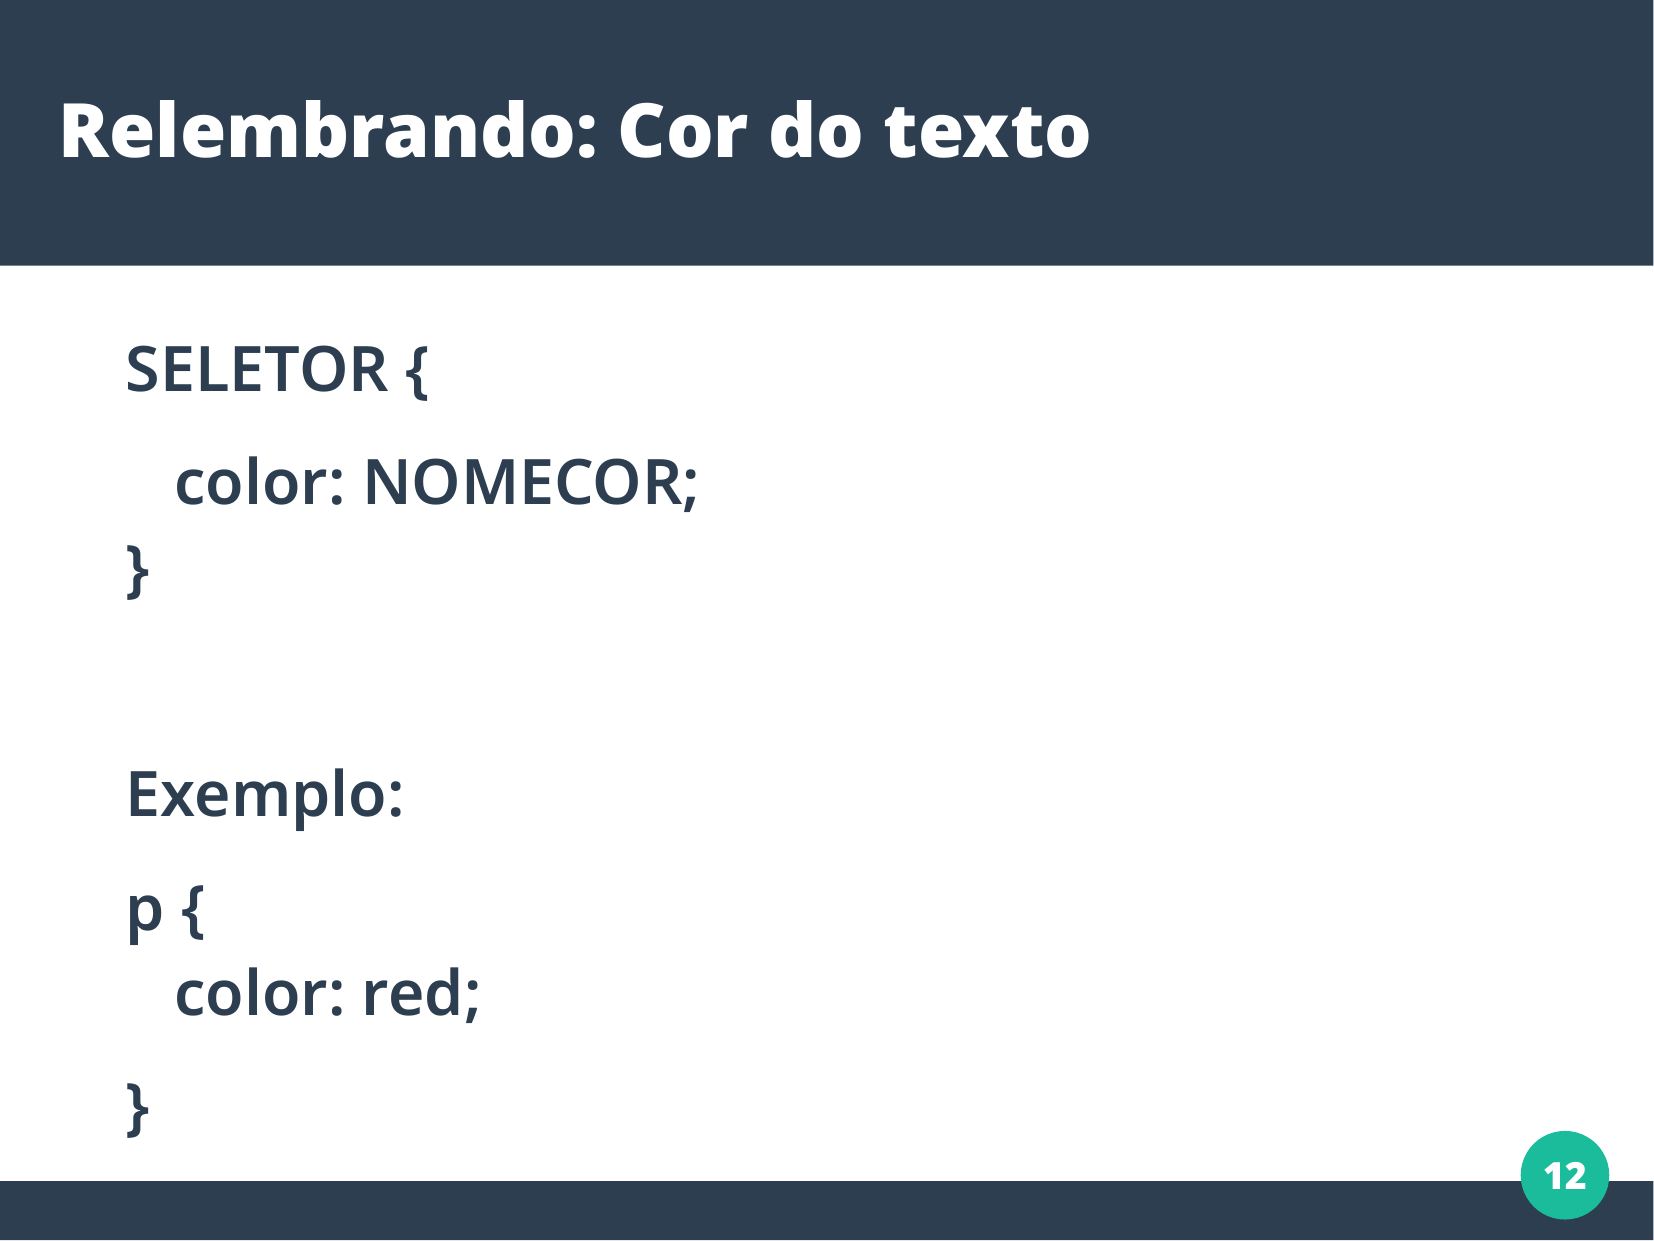

# Relembrando: Cor do texto
SELETOR {
 color: NOMECOR;
}
Exemplo:
p {
 color: red;
}
12